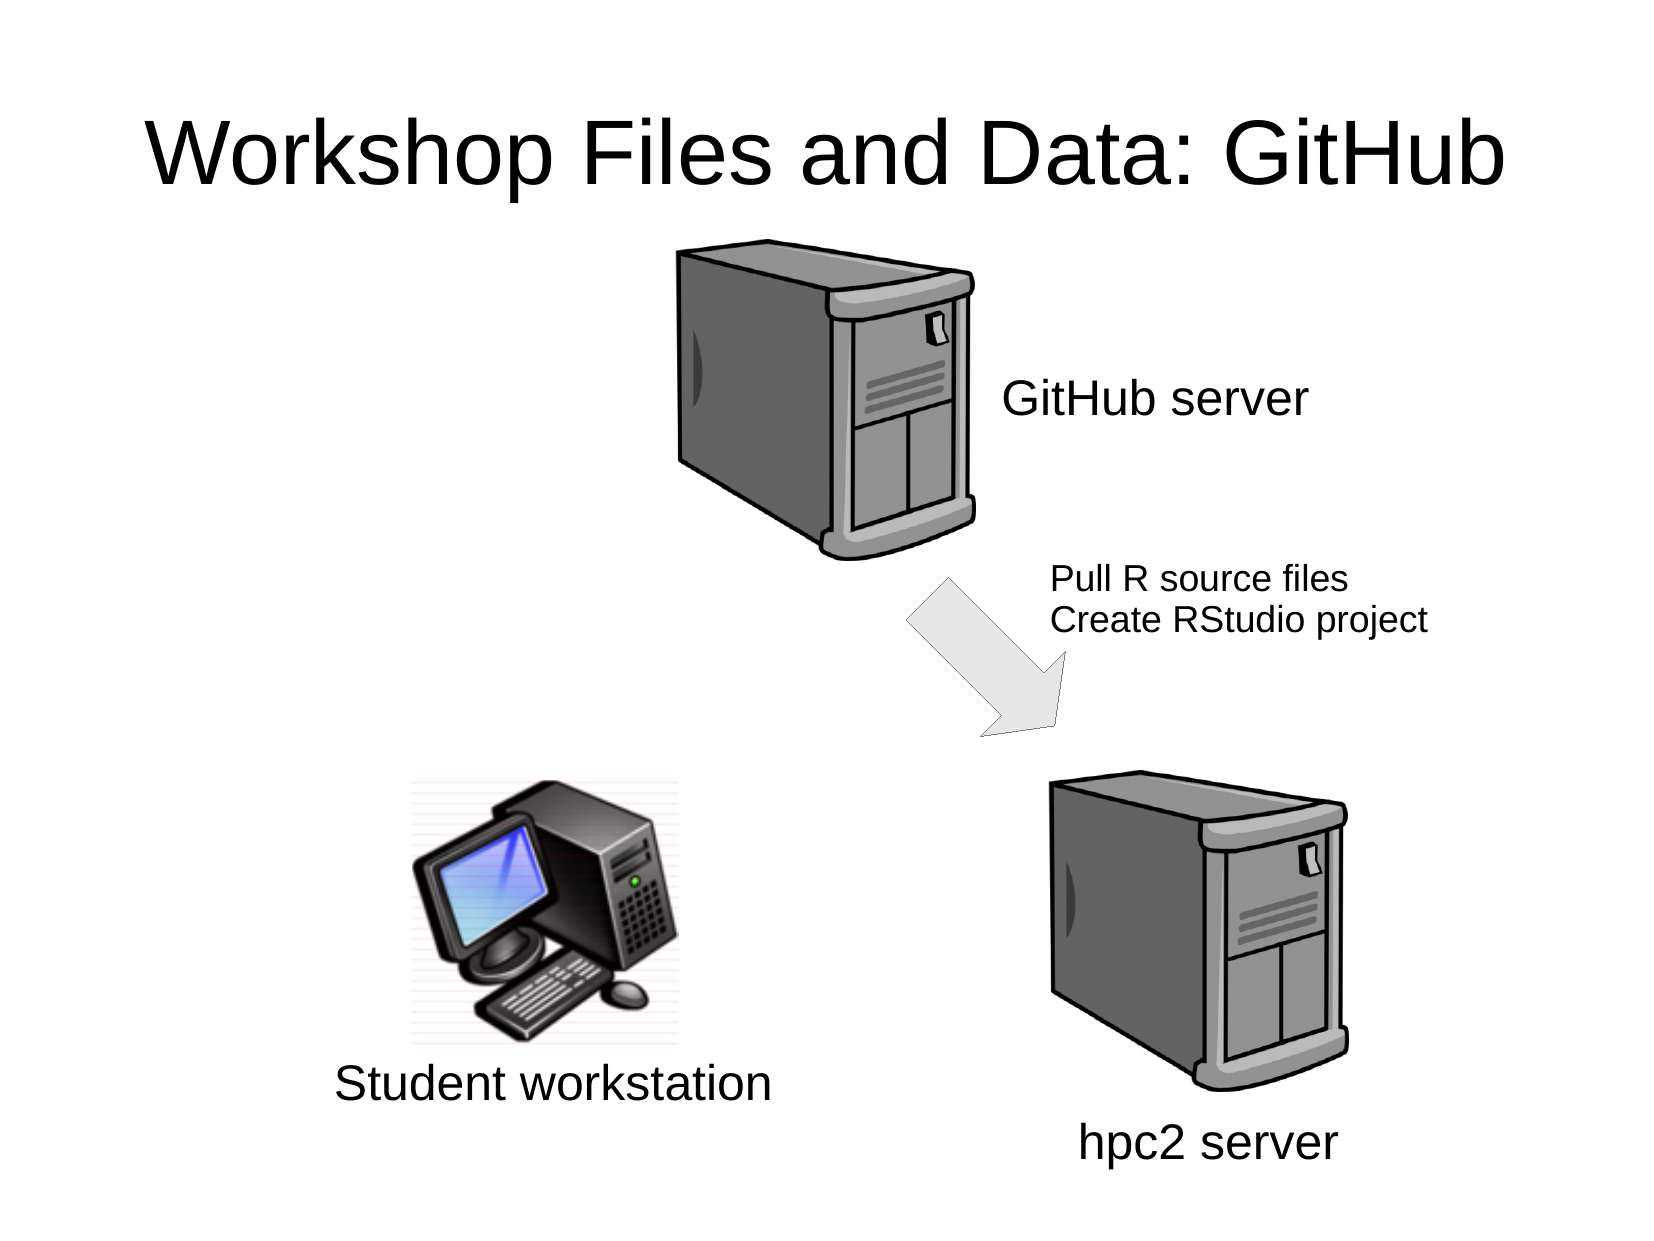

# Workshop Files and Data: GitHub
GitHub server
Pull R source files
Create RStudio project
Student workstation
hpc2 server